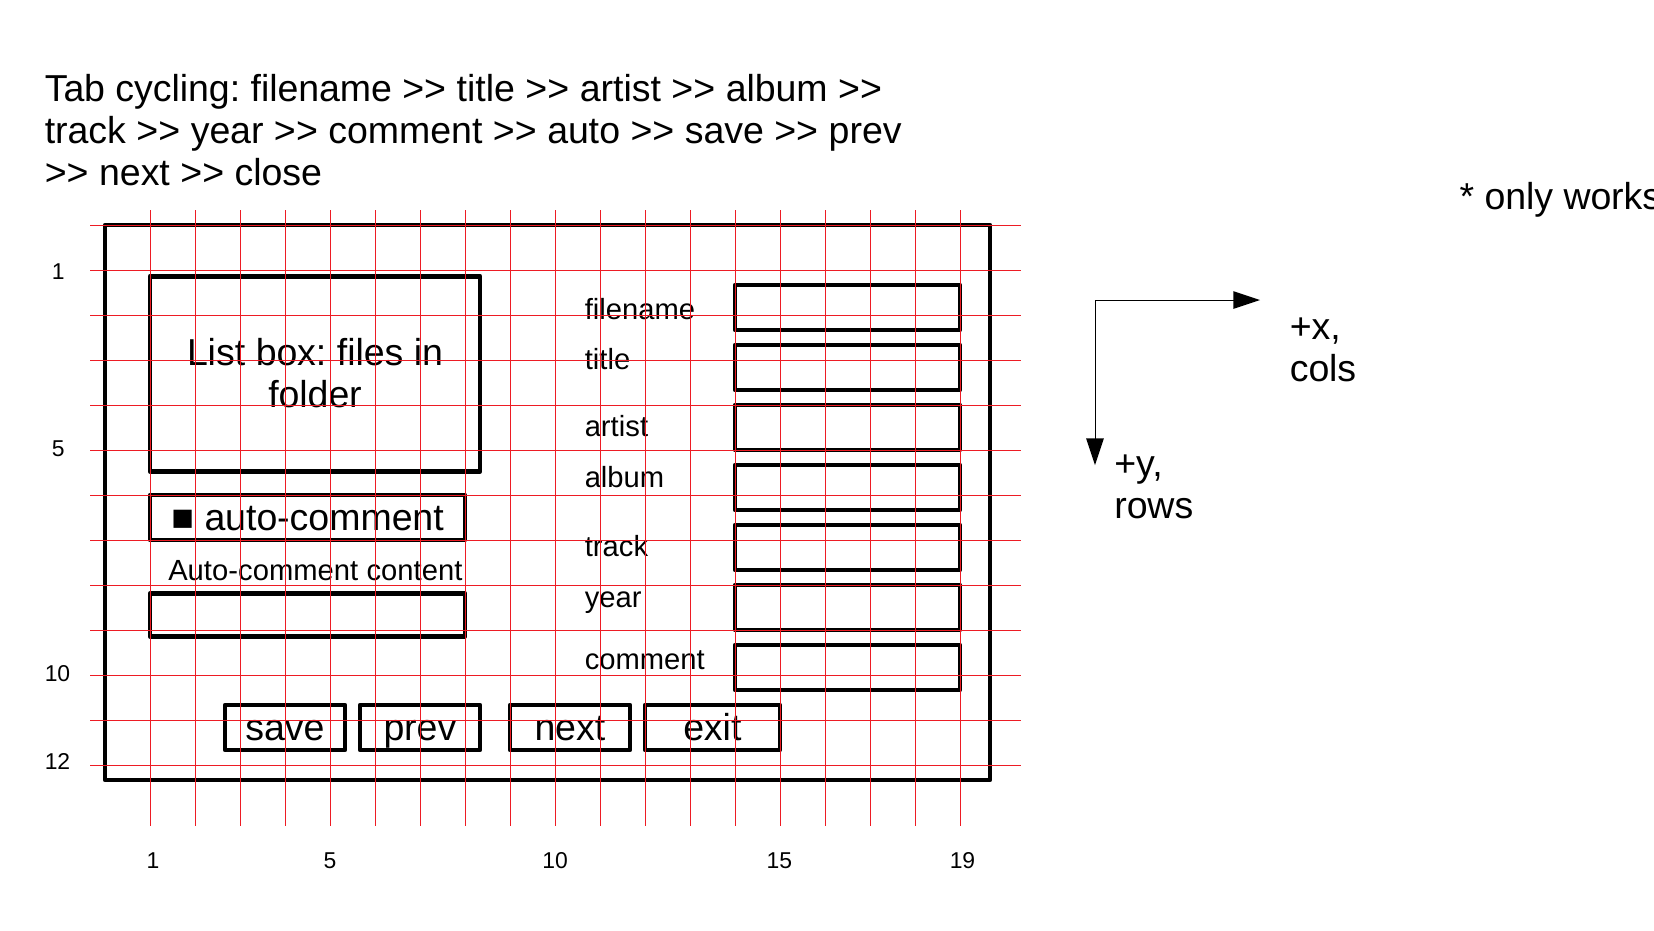

Tab cycling: filename >> title >> artist >> album >> track >> year >> comment >> auto >> save >> prev >> next >> close
* only works on files in a folder
1
List box: files in folder
filename
+x, cols
title
artist
5
+y,
rows
album
■ auto-comment
track
Auto-comment content
year
comment
10
save
prev
next
exit
12
1
5
10
15
19